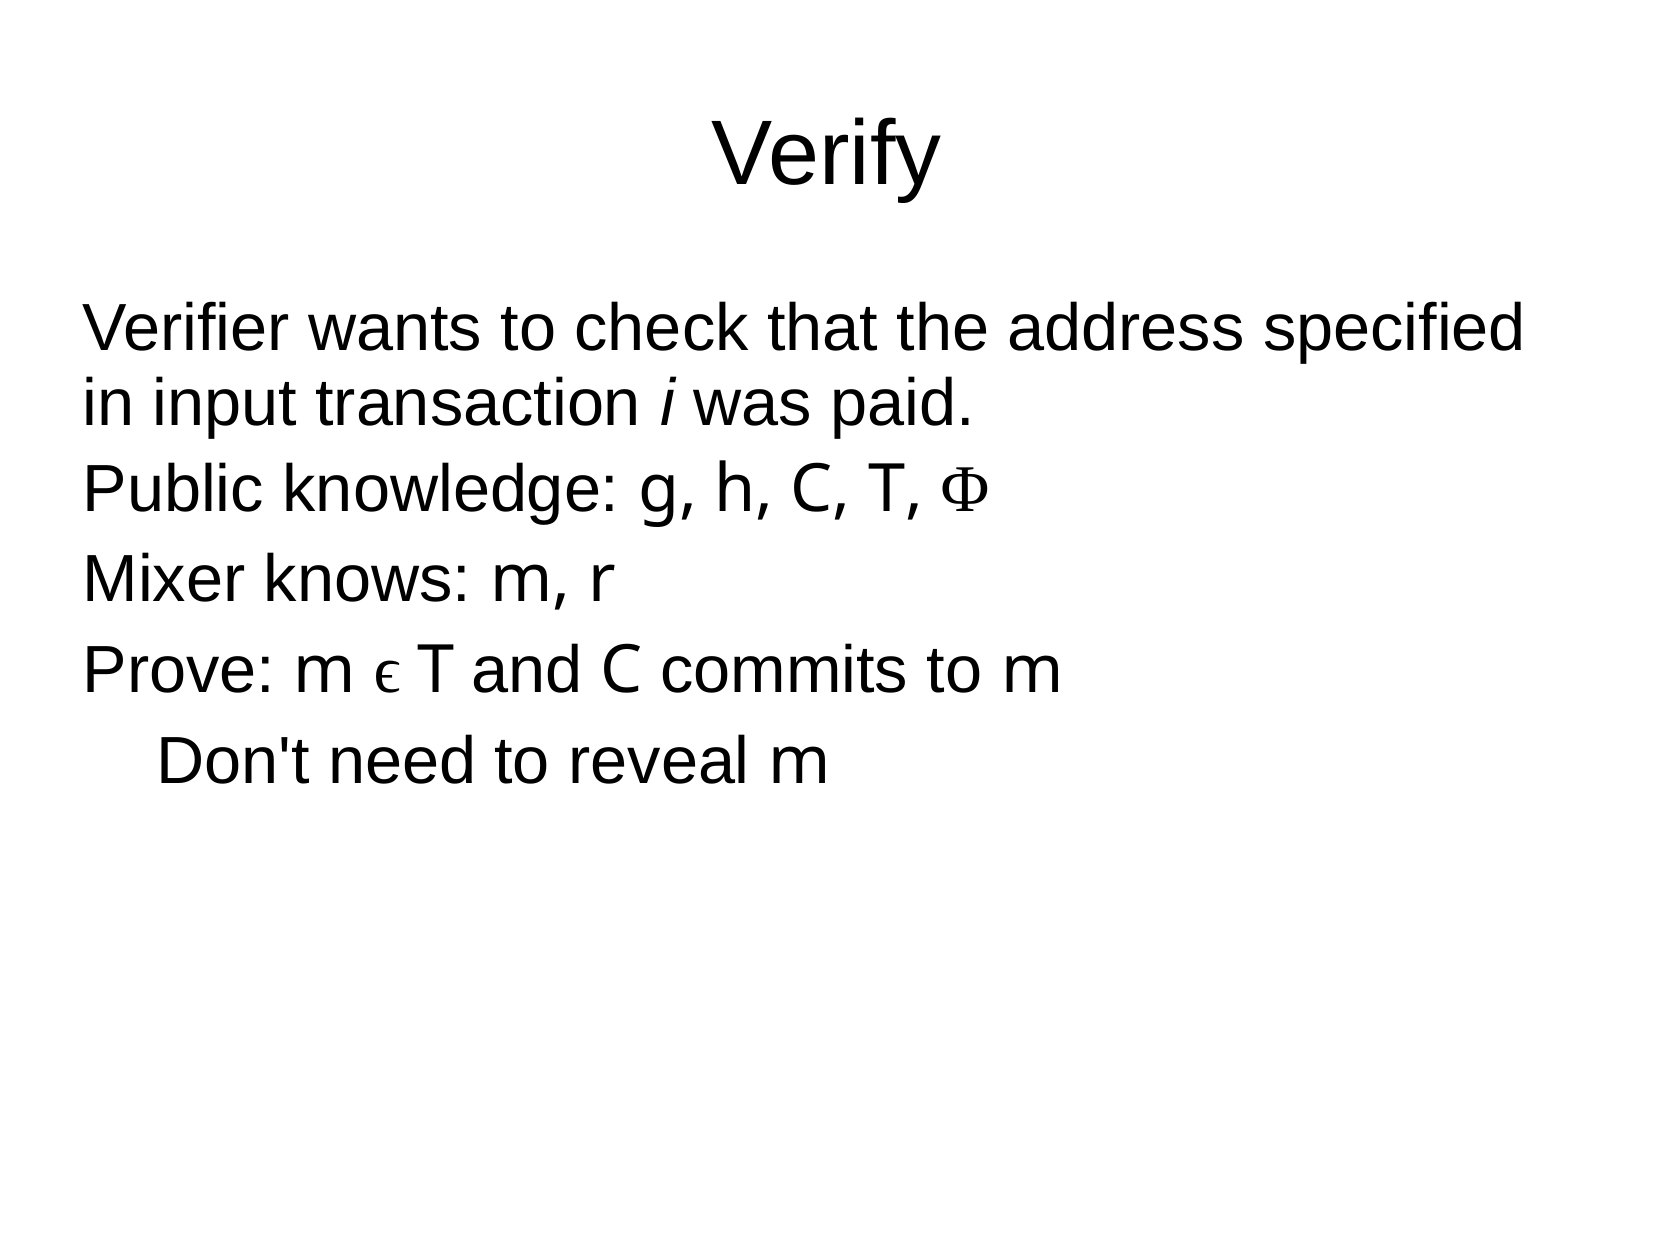

# Verify
Verifier wants to check that the address specified in input transaction i was paid.
Public knowledge: g, h, C, T, Φ
Mixer knows: m, r
Prove: m ϵ T and C commits to m
	Don't need to reveal m